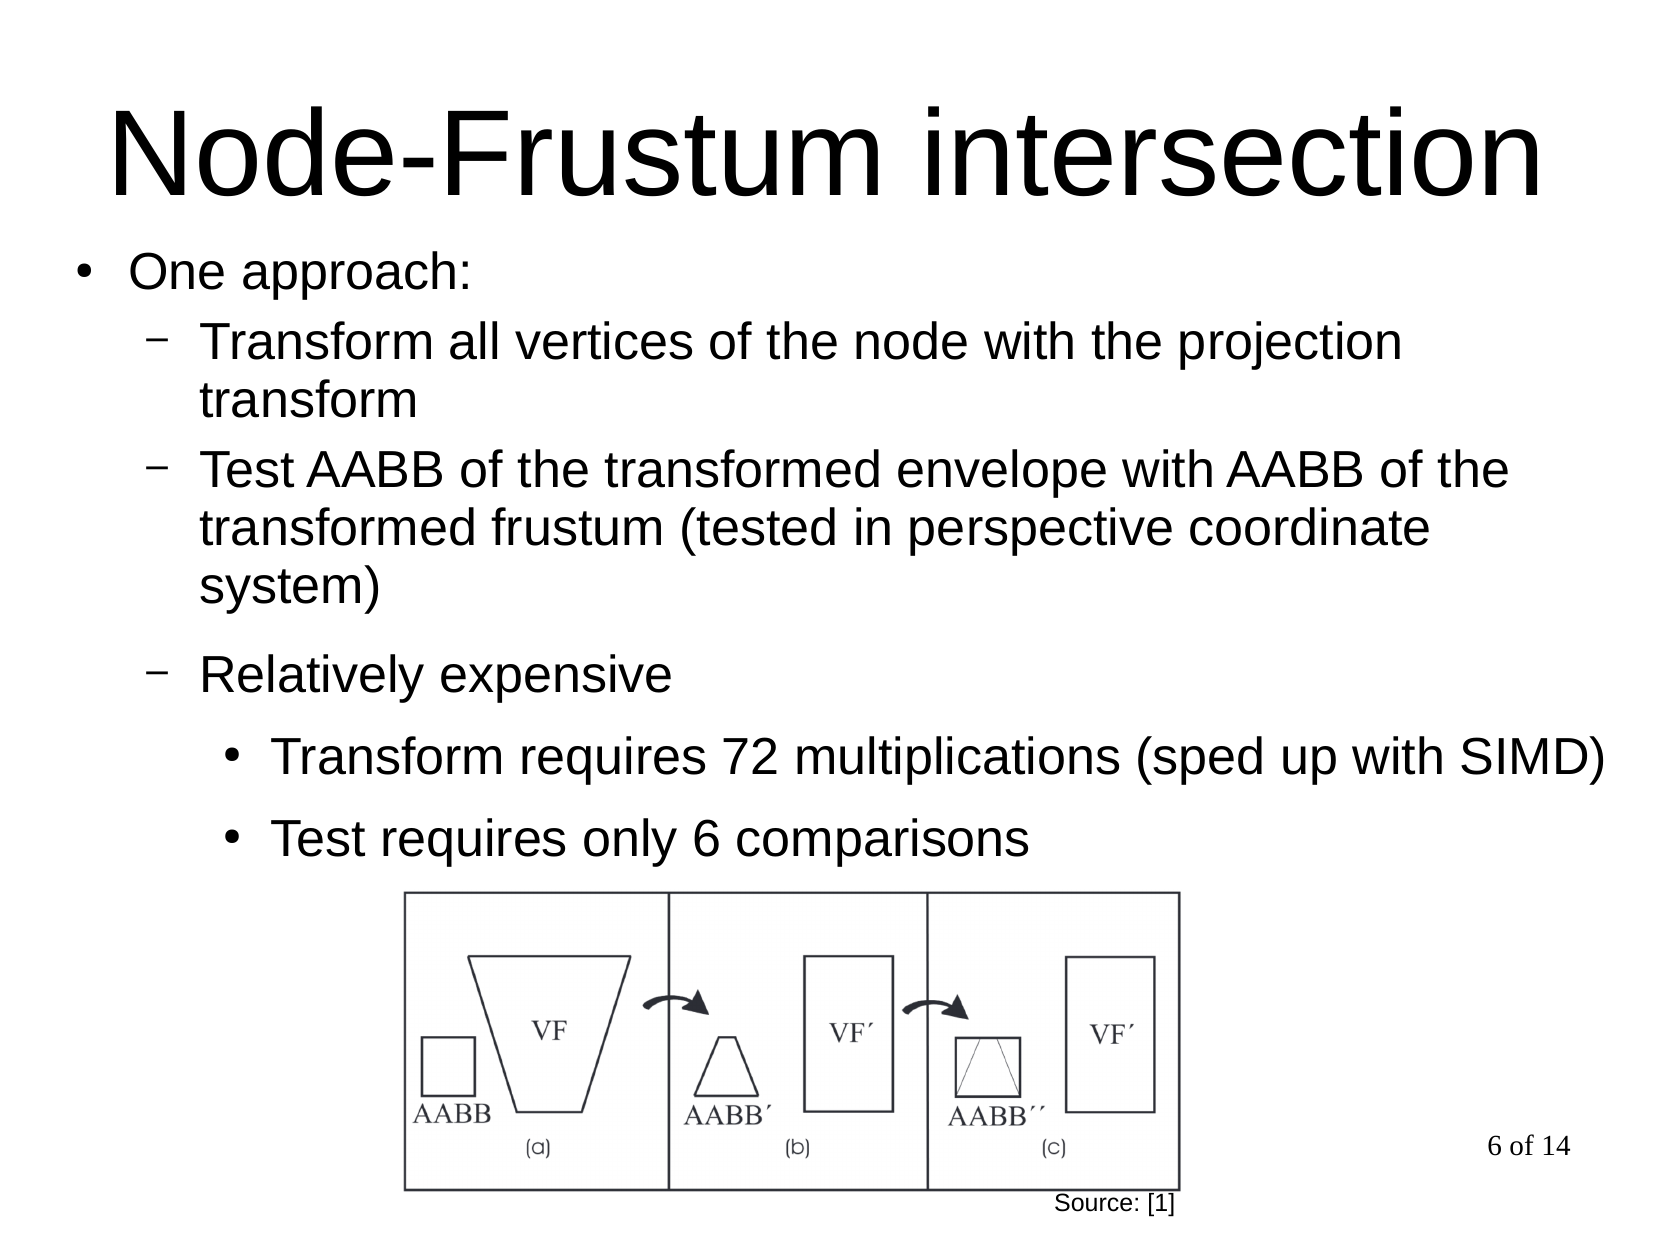

# Node-Frustum intersection
One approach:
Transform all vertices of the node with the projection transform
Test AABB of the transformed envelope with AABB of the transformed frustum (tested in perspective coordinate system)
Relatively expensive
Transform requires 72 multiplications (sped up with SIMD)
Test requires only 6 comparisons
6
Source: [1]